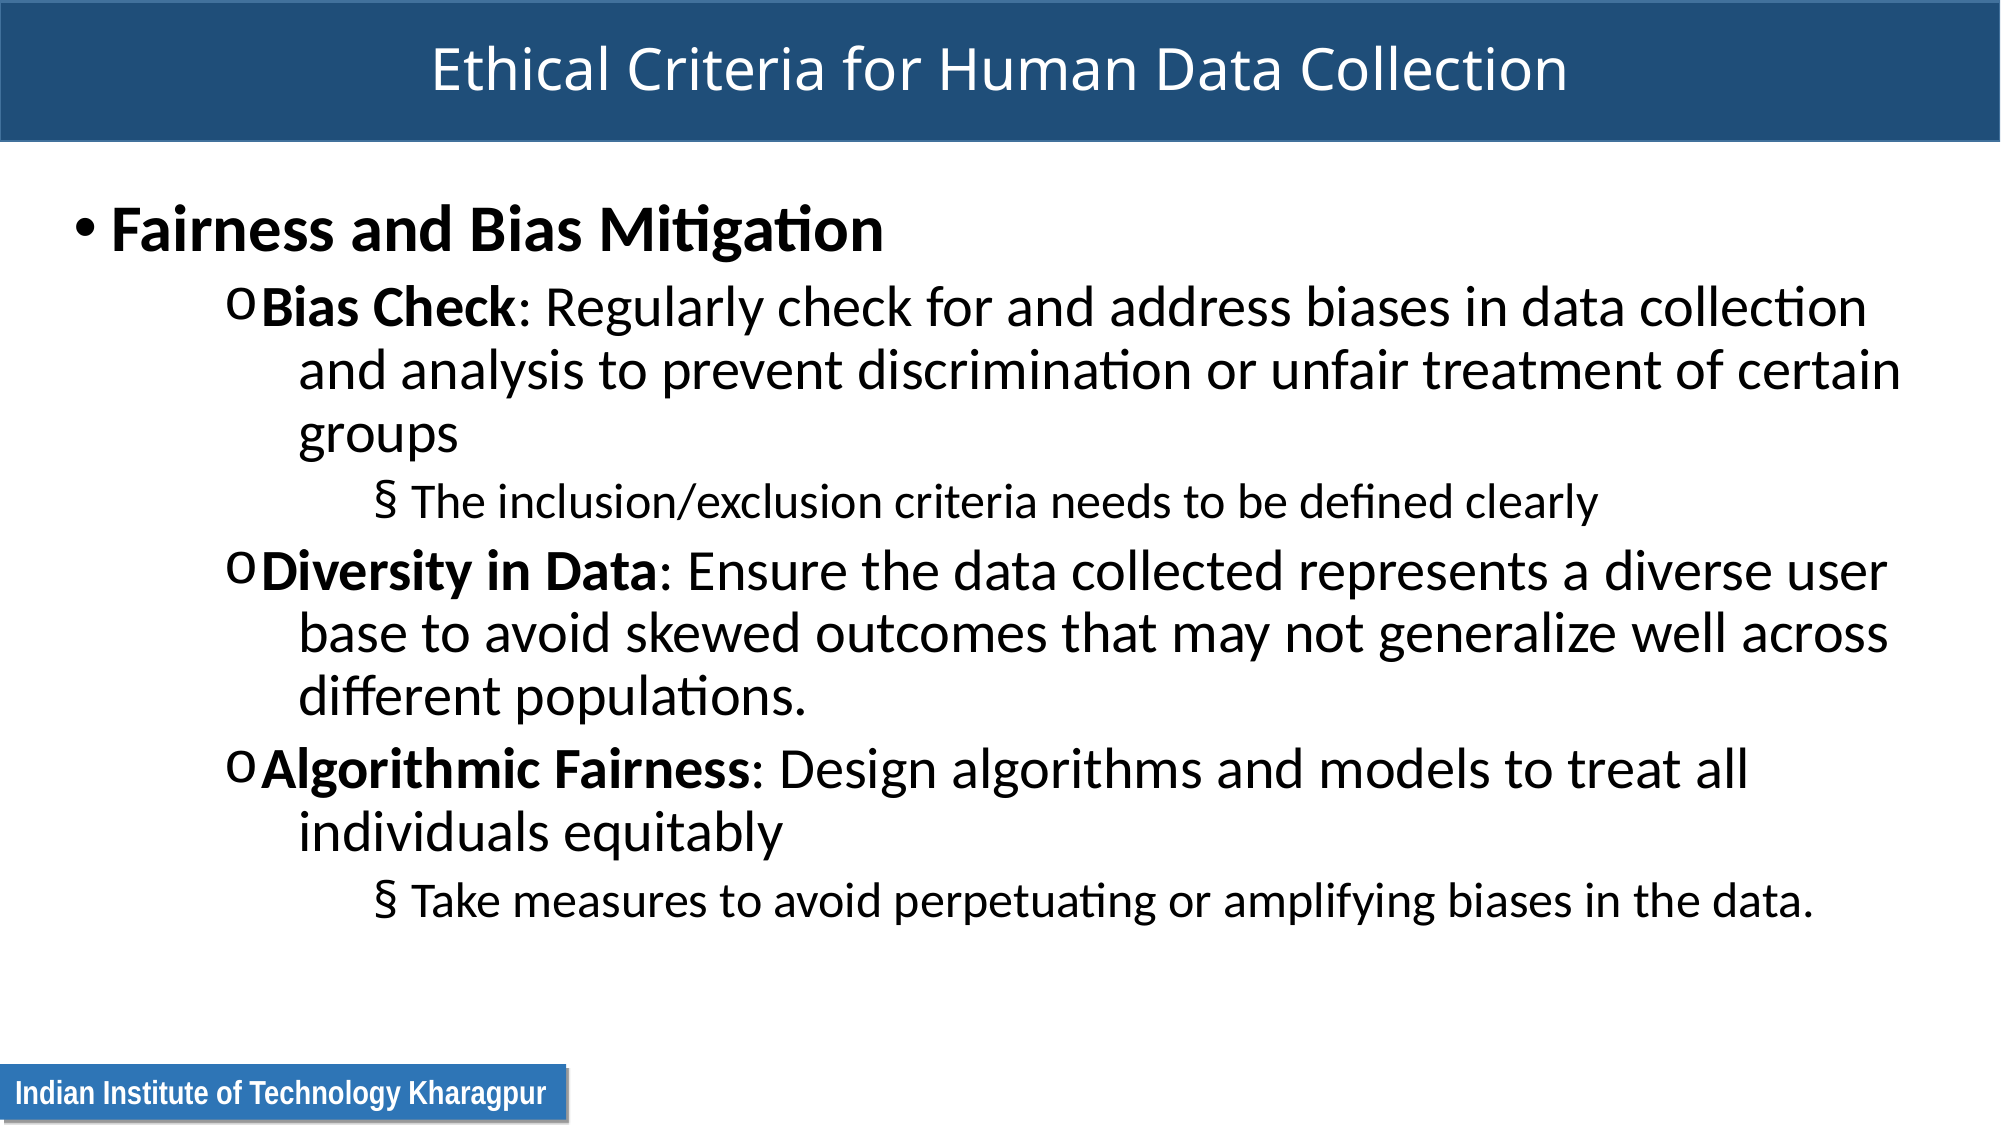

Ethical Criteria for Human Data Collection
# Fairness and Bias Mitigation
Bias Check: Regularly check for and address biases in data collection and analysis to prevent discrimination or unfair treatment of certain groups
The inclusion/exclusion criteria needs to be defined clearly
Diversity in Data: Ensure the data collected represents a diverse user base to avoid skewed outcomes that may not generalize well across different populations.
Algorithmic Fairness: Design algorithms and models to treat all individuals equitably
Take measures to avoid perpetuating or amplifying biases in the data.